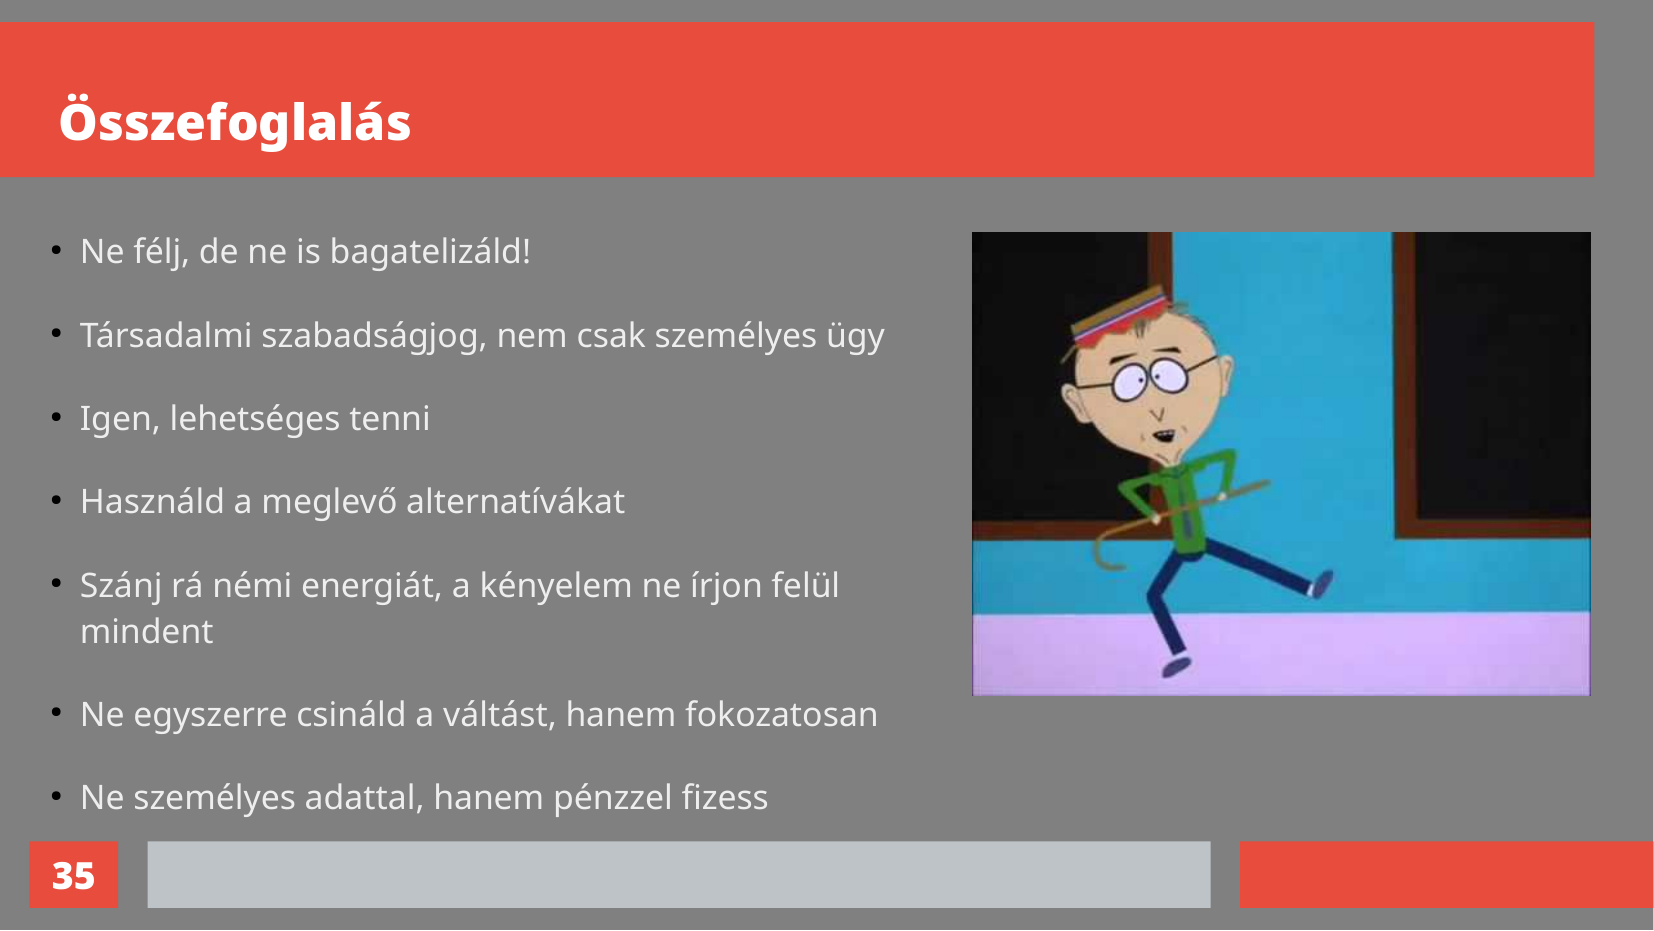

# Összefoglalás
Ne félj, de ne is bagatelizáld!
Társadalmi szabadságjog, nem csak személyes ügy
Igen, lehetséges tenni
Használd a meglevő alternatívákat
Szánj rá némi energiát, a kényelem ne írjon felül mindent
Ne egyszerre csináld a váltást, hanem fokozatosan
Ne személyes adattal, hanem pénzzel fizess
35